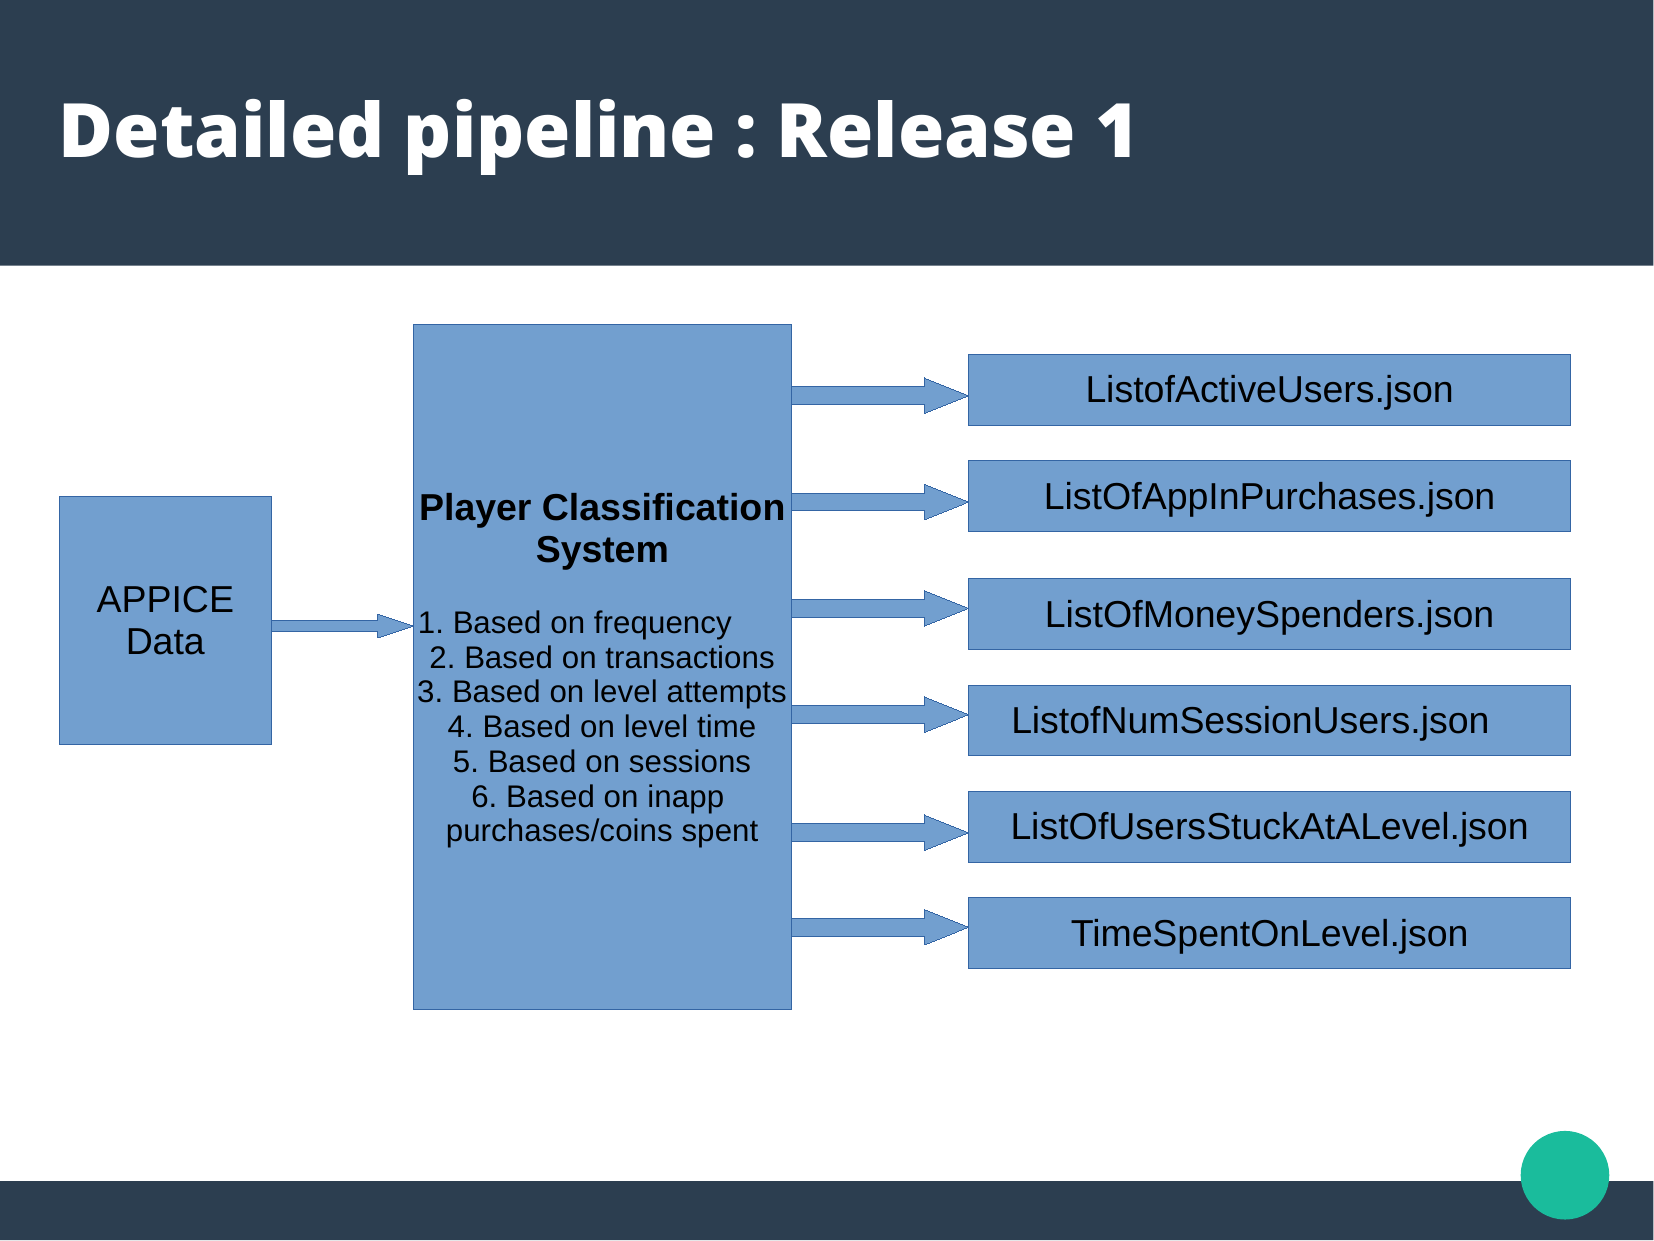

# Detailed pipeline : Release 1
Player Classification
System
1. Based on frequency
2. Based on transactions
3. Based on level attempts
4. Based on level time
5. Based on sessions
6. Based on inapp
purchases/coins spent
ListofActiveUsers.json
ListOfAppInPurchases.json
APPICE
Data
ListOfMoneySpenders.json
ListofNumSessionUsers.json
ListOfUsersStuckAtALevel.json
TimeSpentOnLevel.json